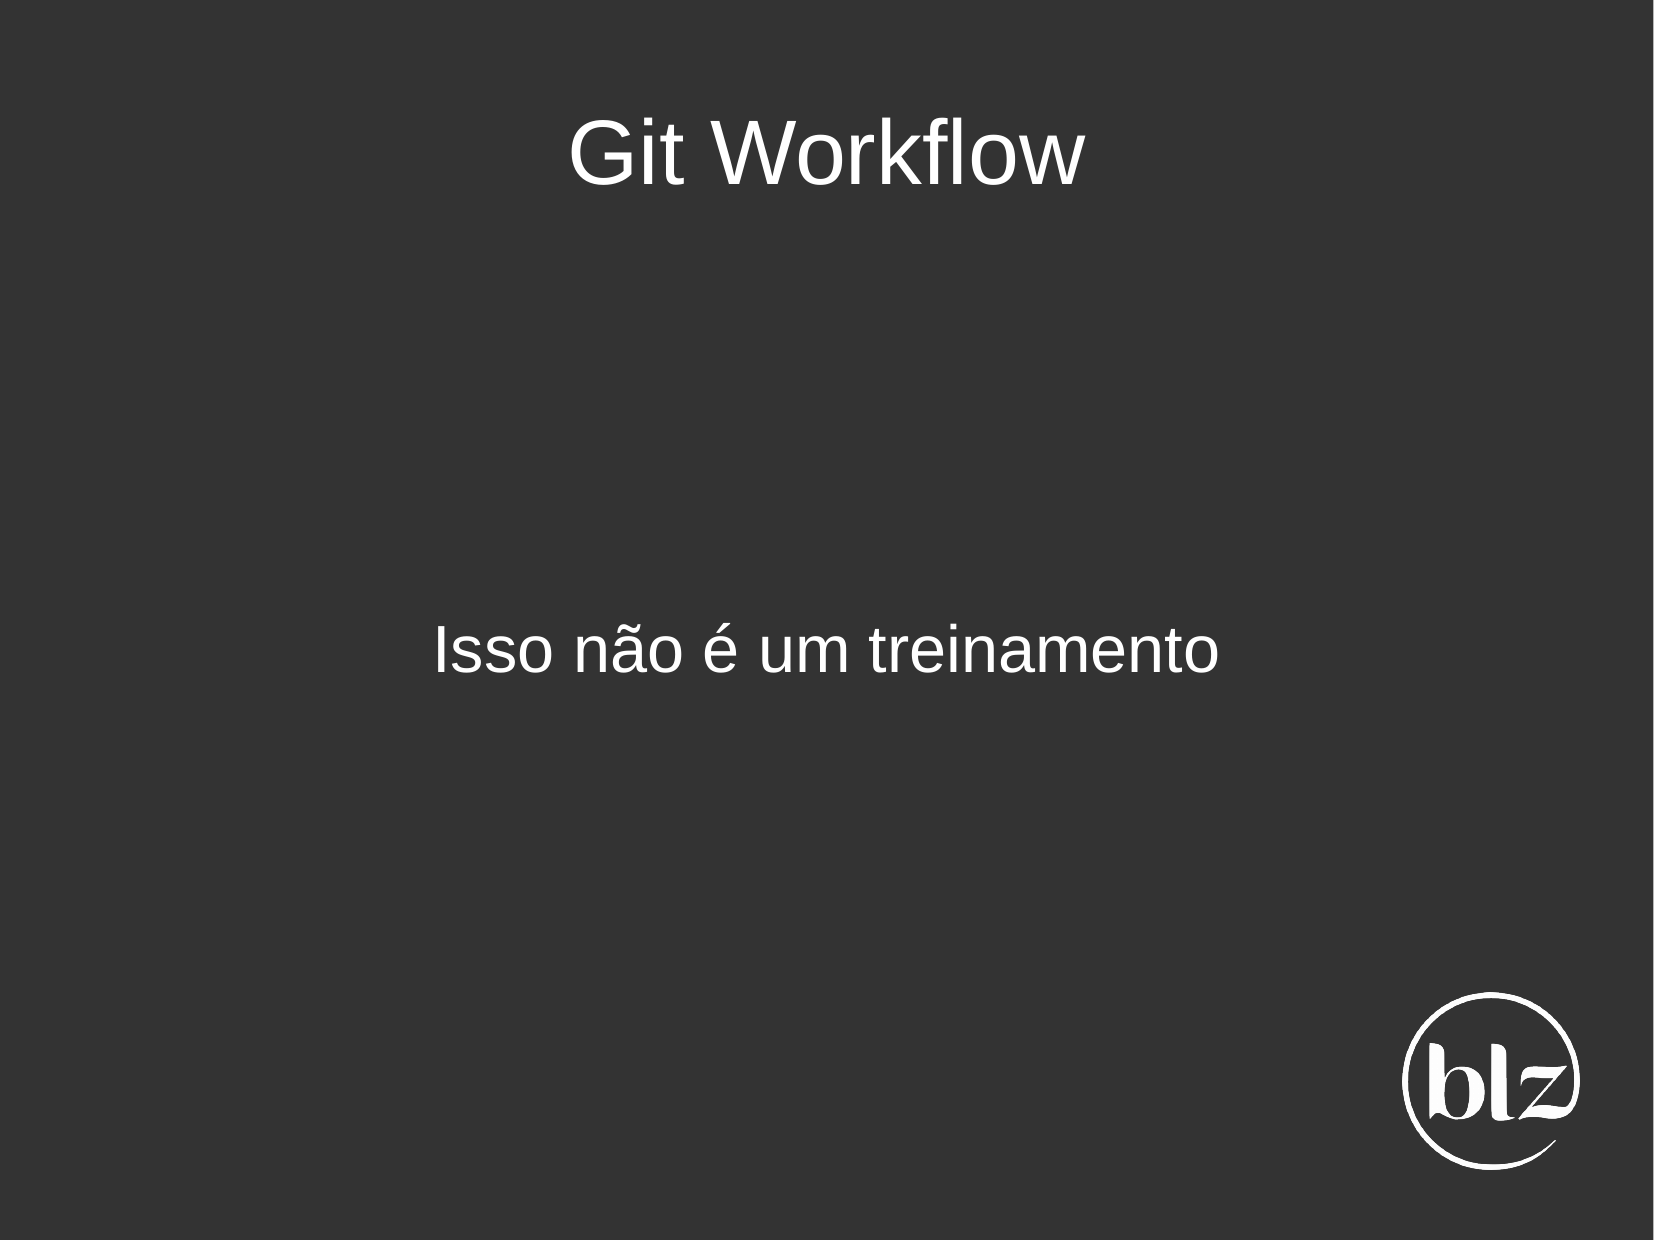

# Git Workflow
Isso não é um treinamento